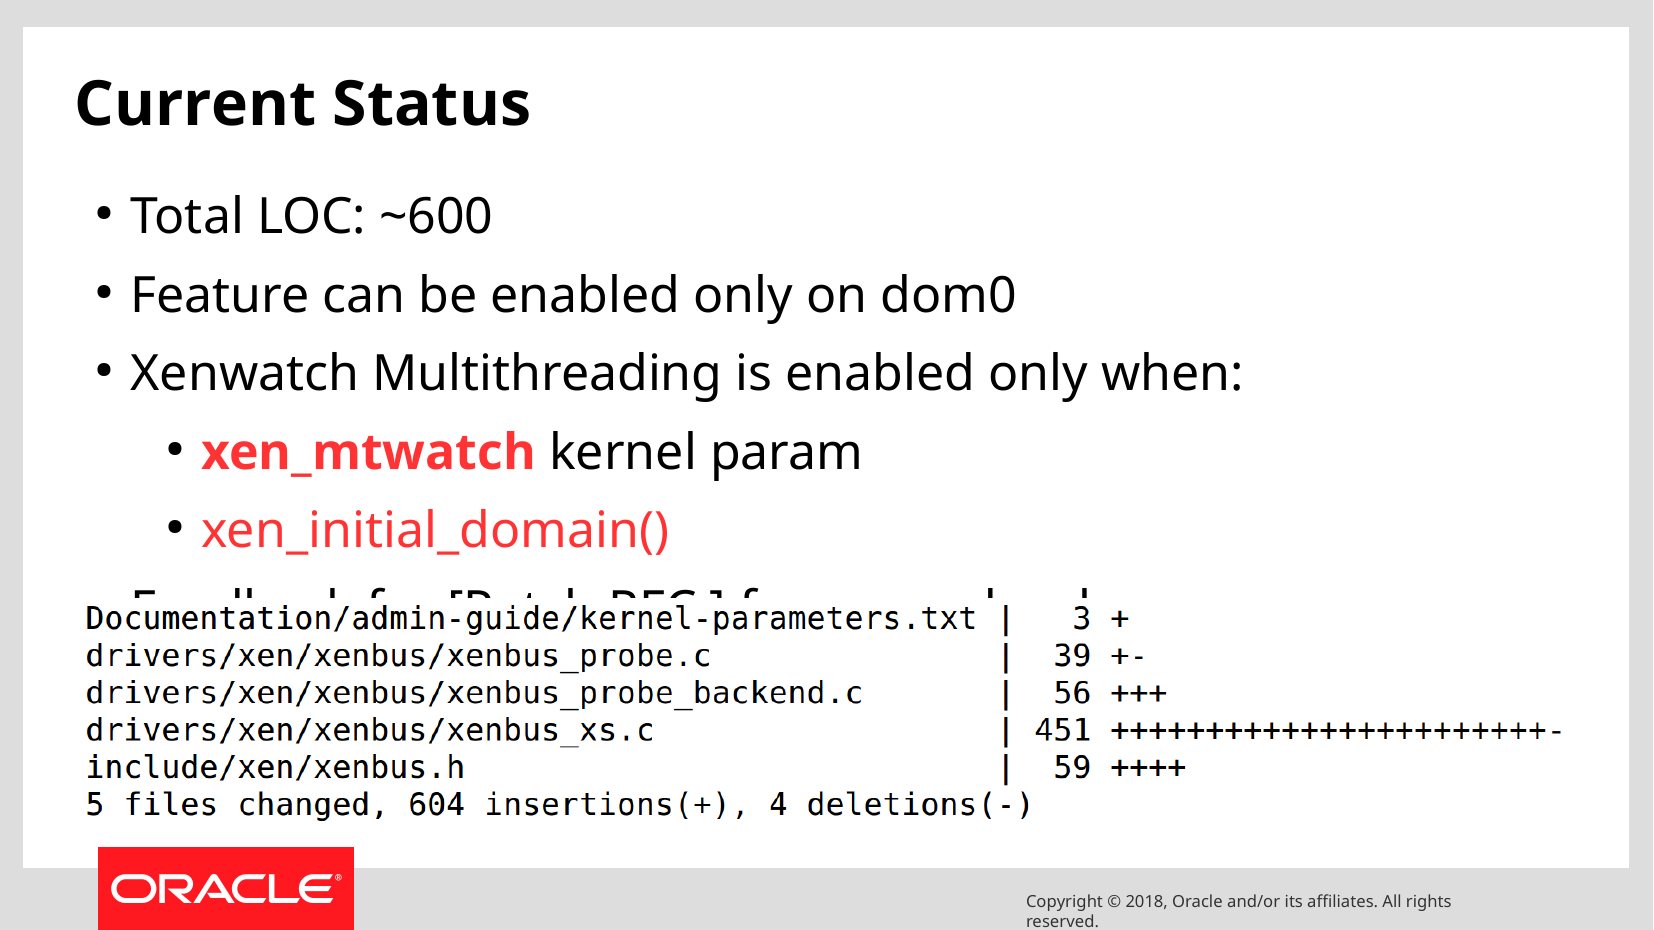

Current Status
Total LOC: ~600
Feature can be enabled only on dom0
Xenwatch Multithreading is enabled only when:
xen_mtwatch kernel param
xen_initial_domain()
Feedback for [Patch RFC ] from xen-devel
Copyright © 2018, Oracle and/or its affiliates. All rights reserved.